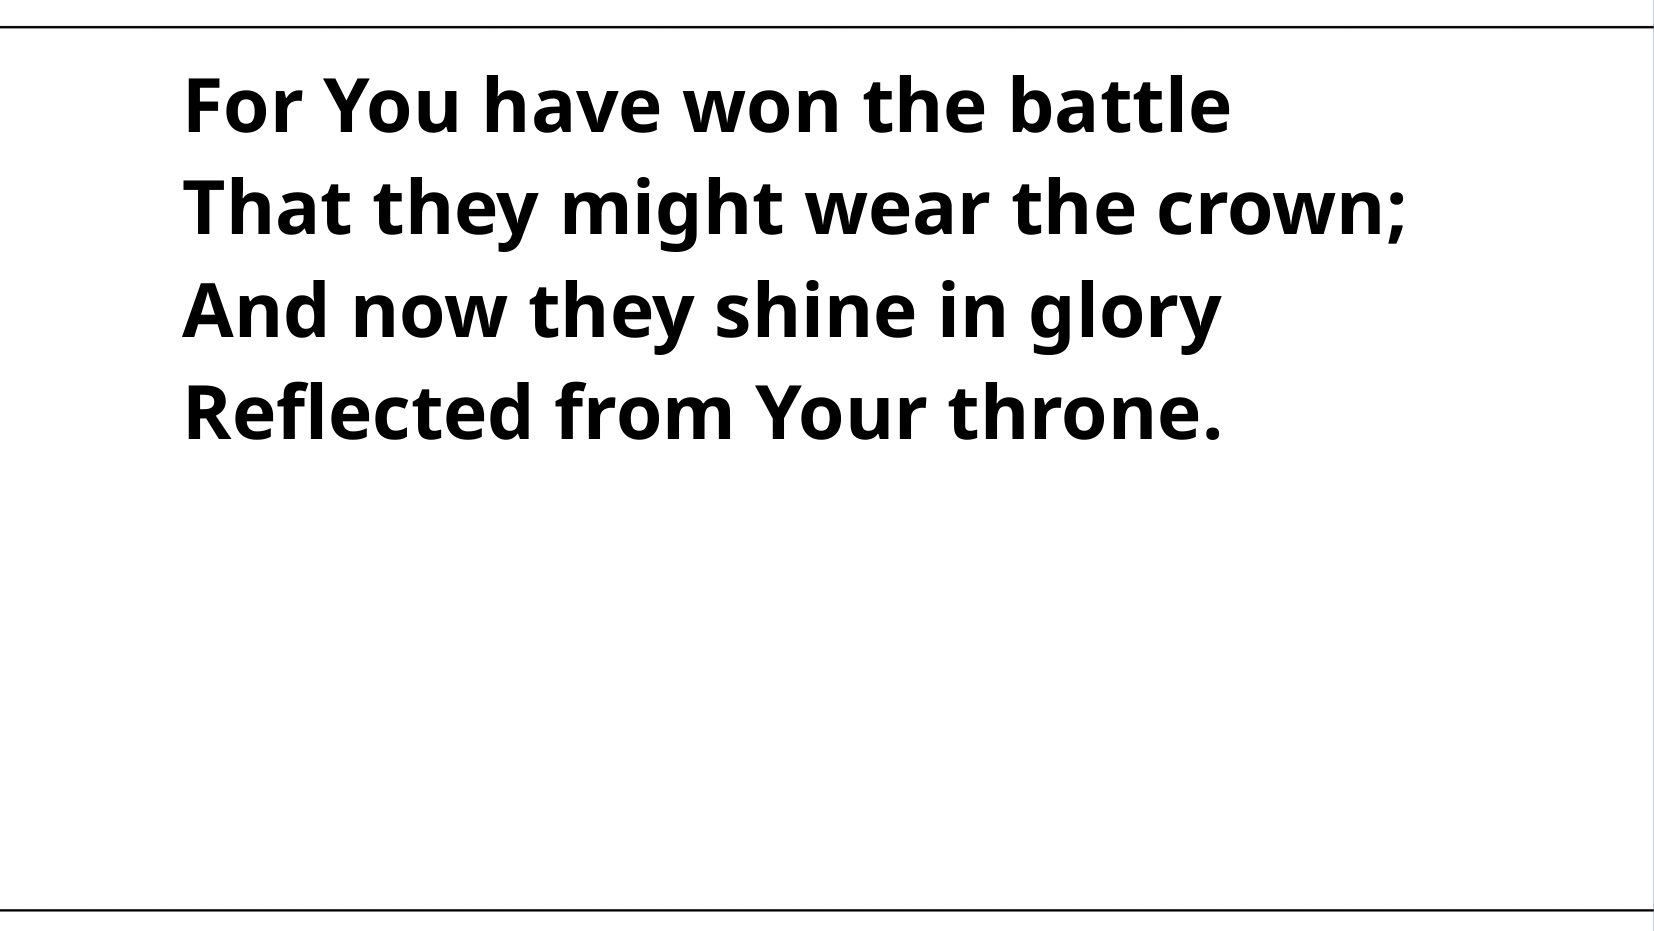

For You have won the battle
 That they might wear the crown;
 And now they shine in glory
 Reflected from Your throne.